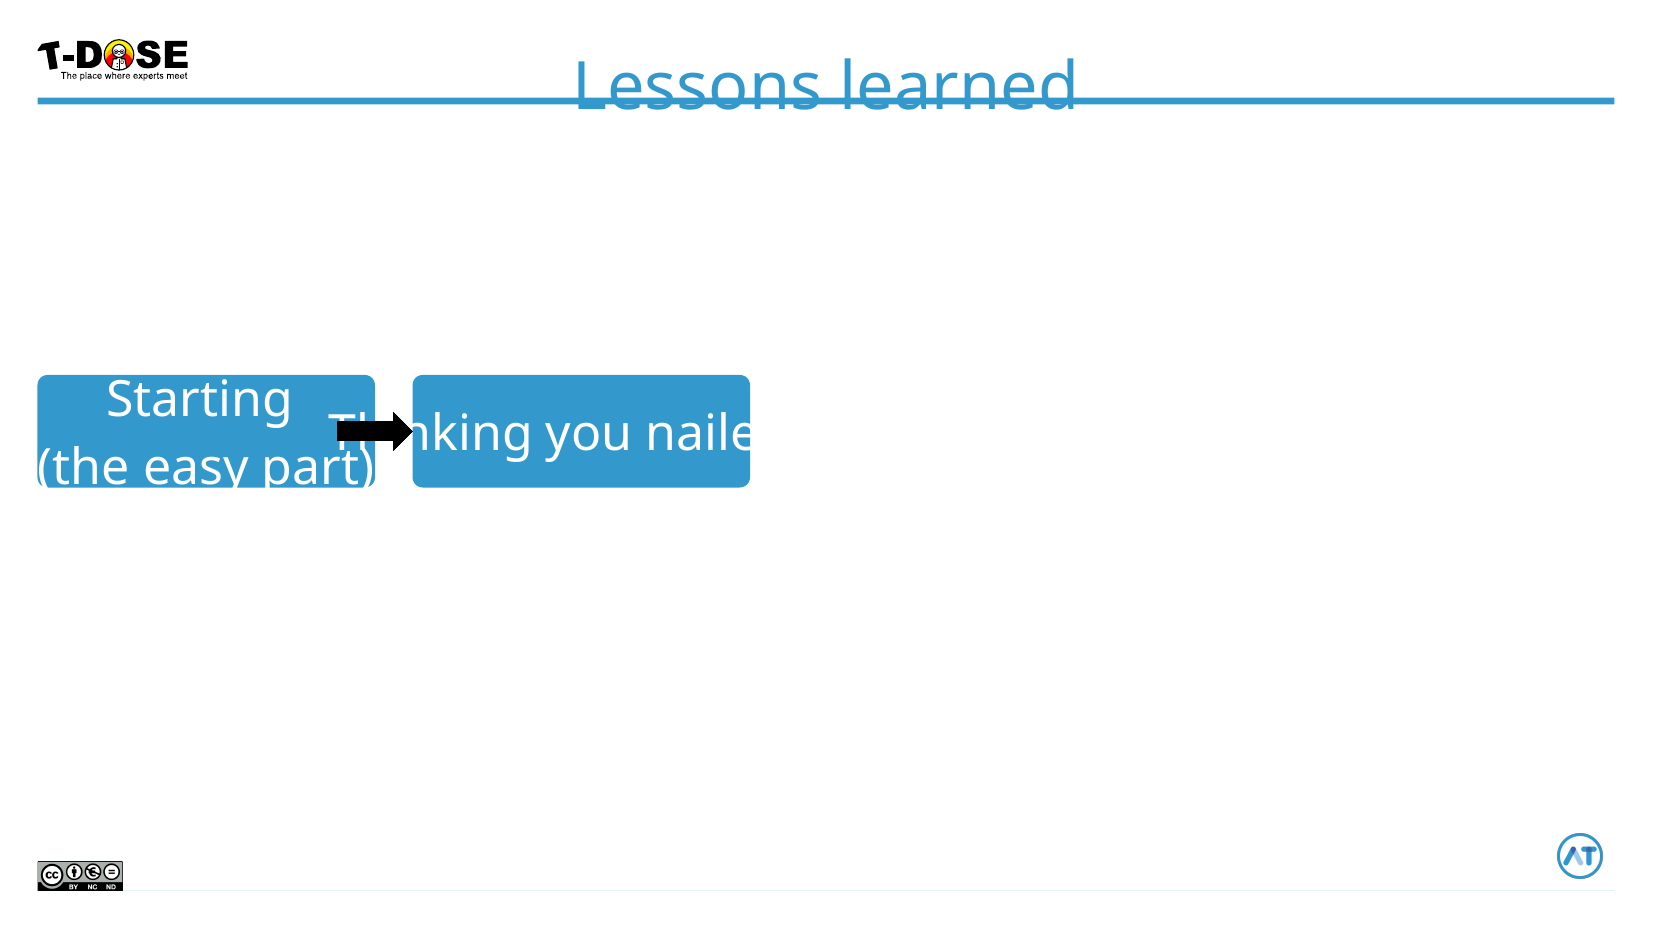

Lessons learned
Starting
(the easy part)
Thinking you nailed it